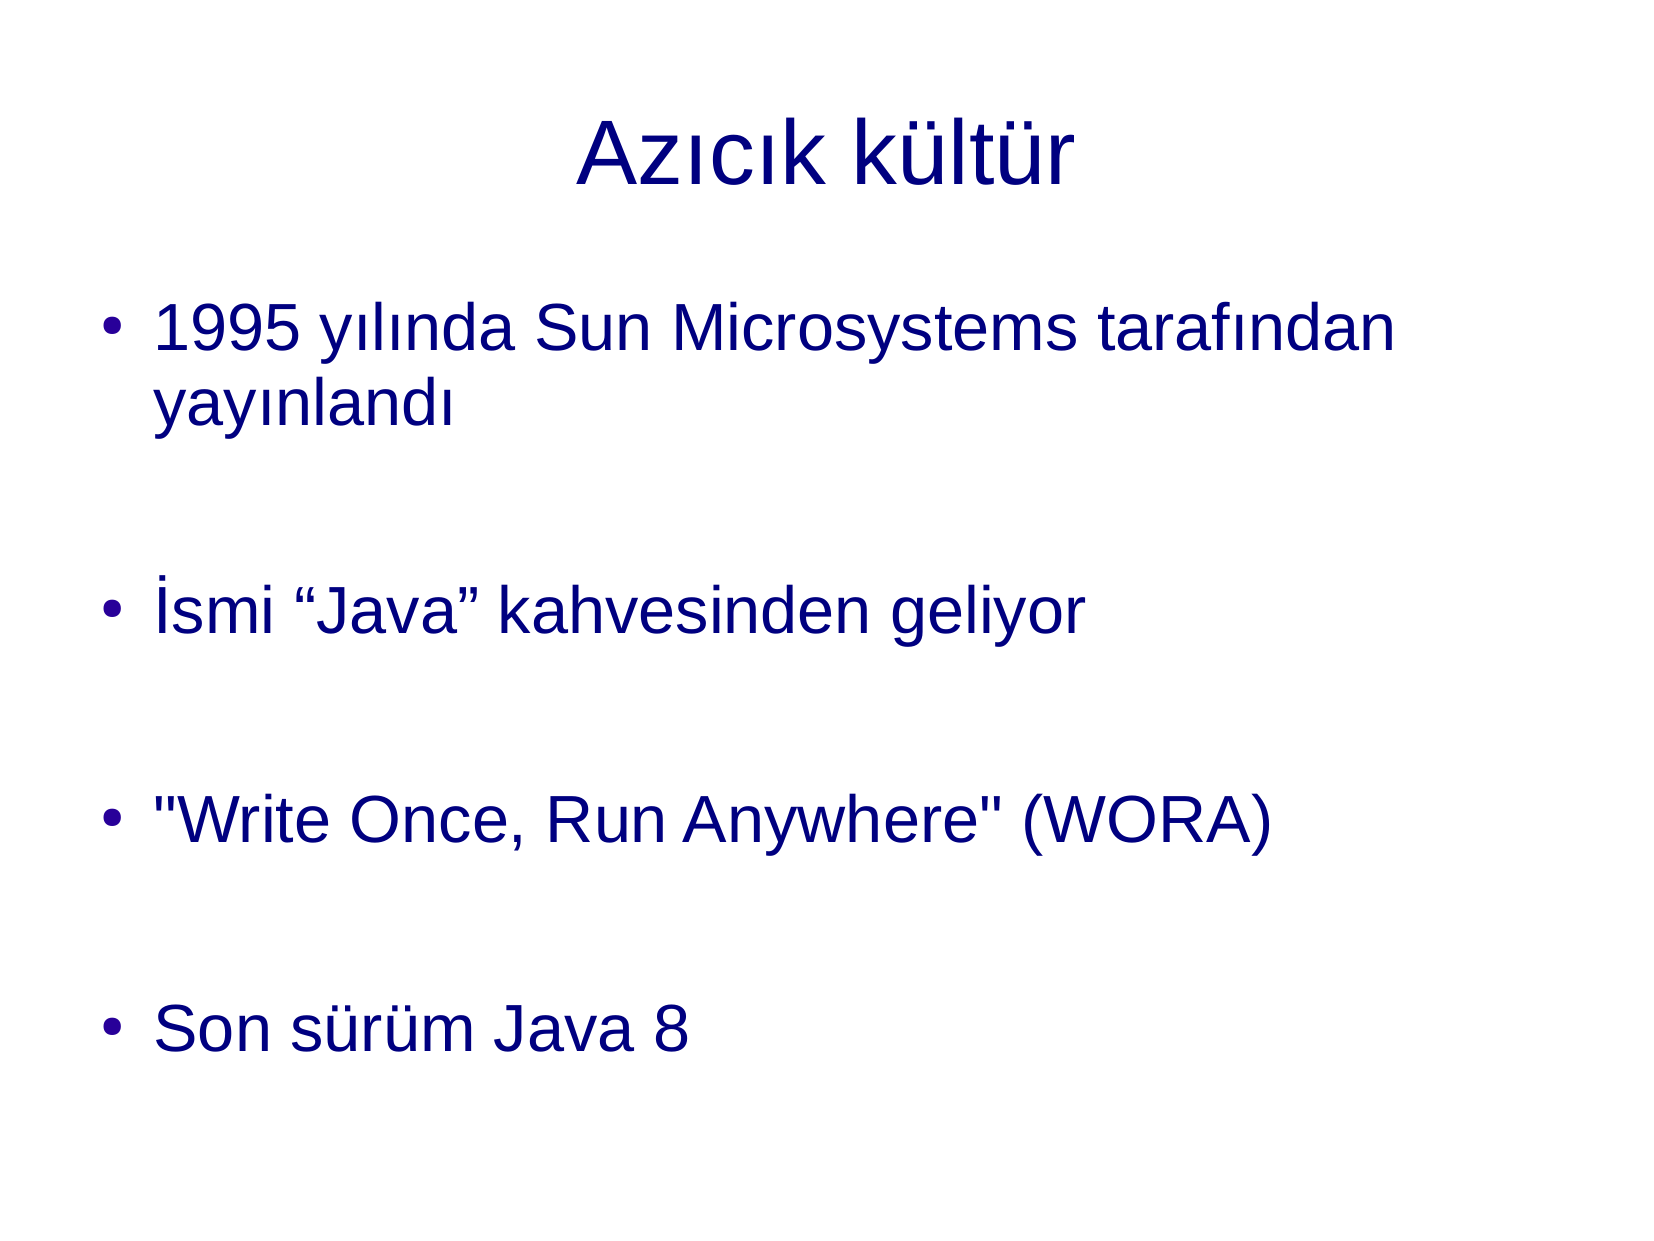

# Azıcık kültür
1995 yılında Sun Microsystems tarafından yayınlandı
İsmi “Java” kahvesinden geliyor
"Write Once, Run Anywhere" (WORA)
Son sürüm Java 8